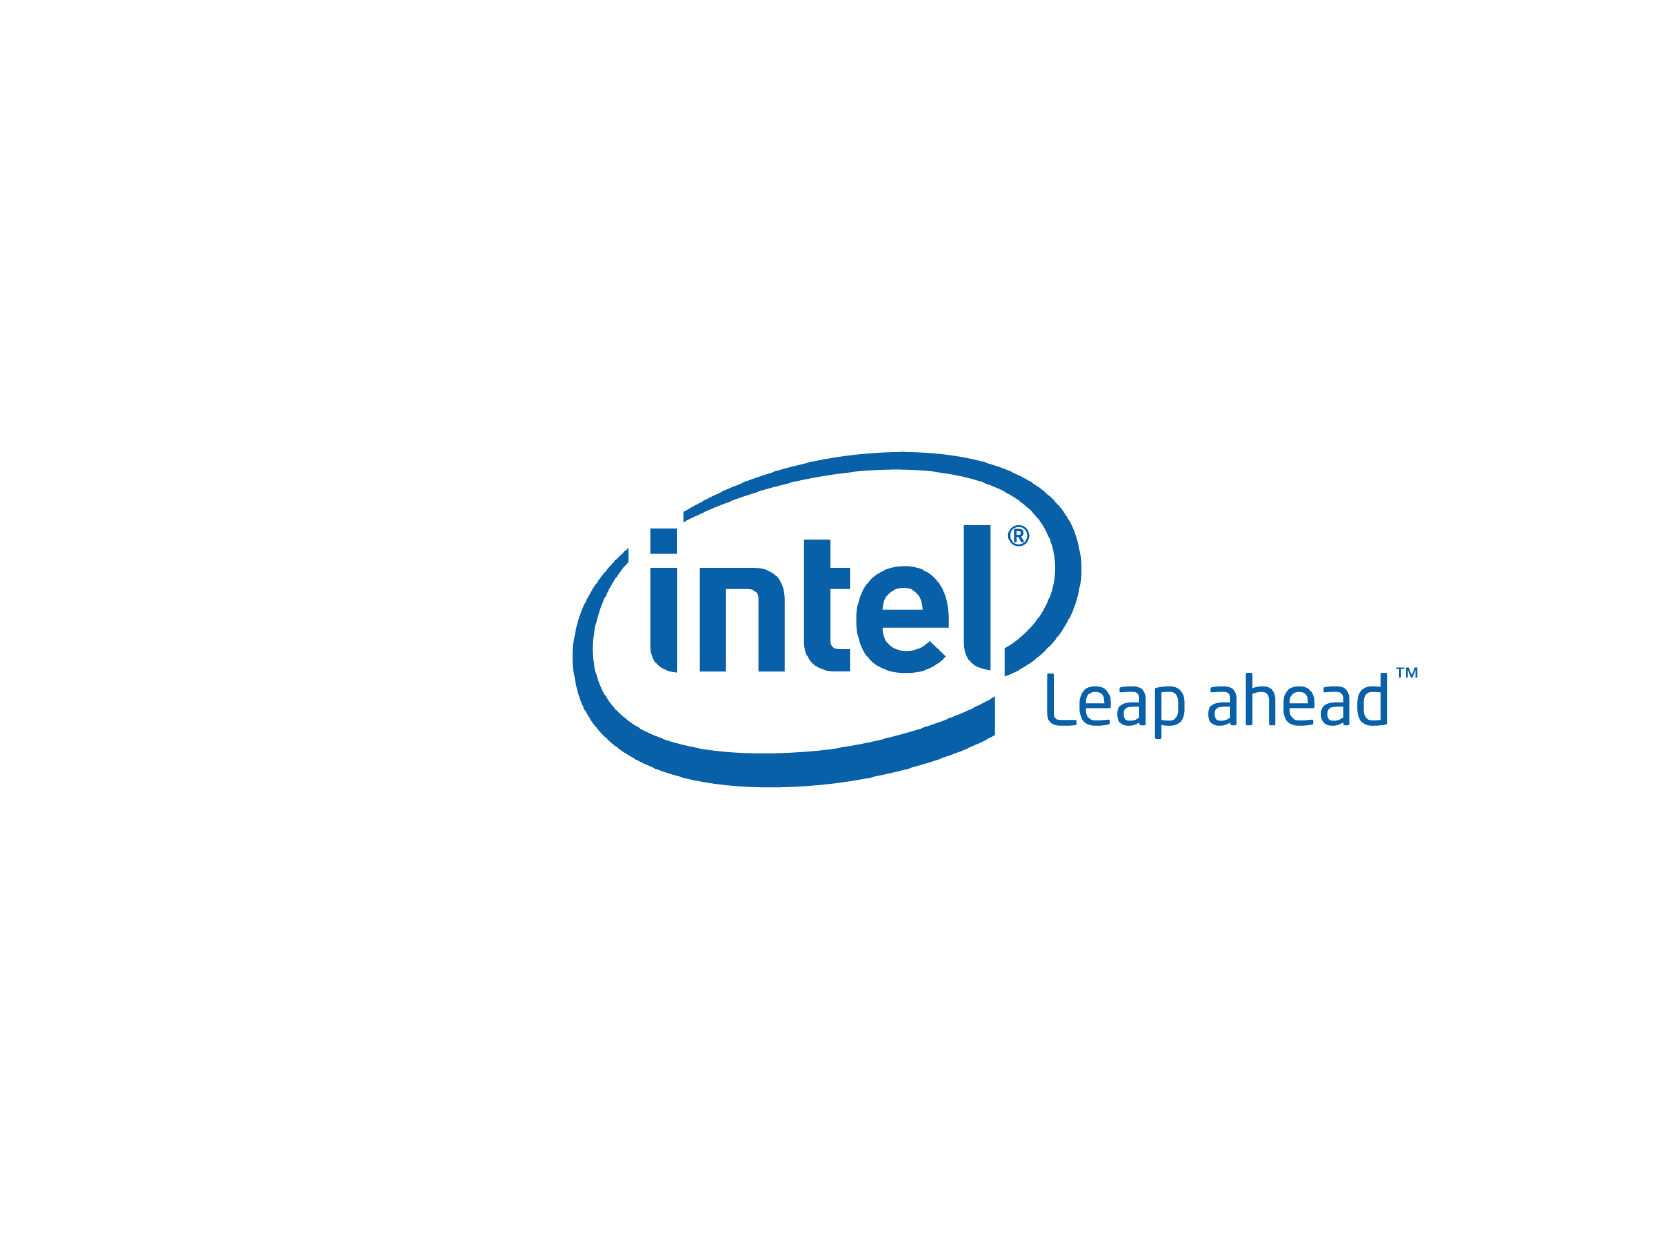

#
April 13th, 2011 - 11:00am
34